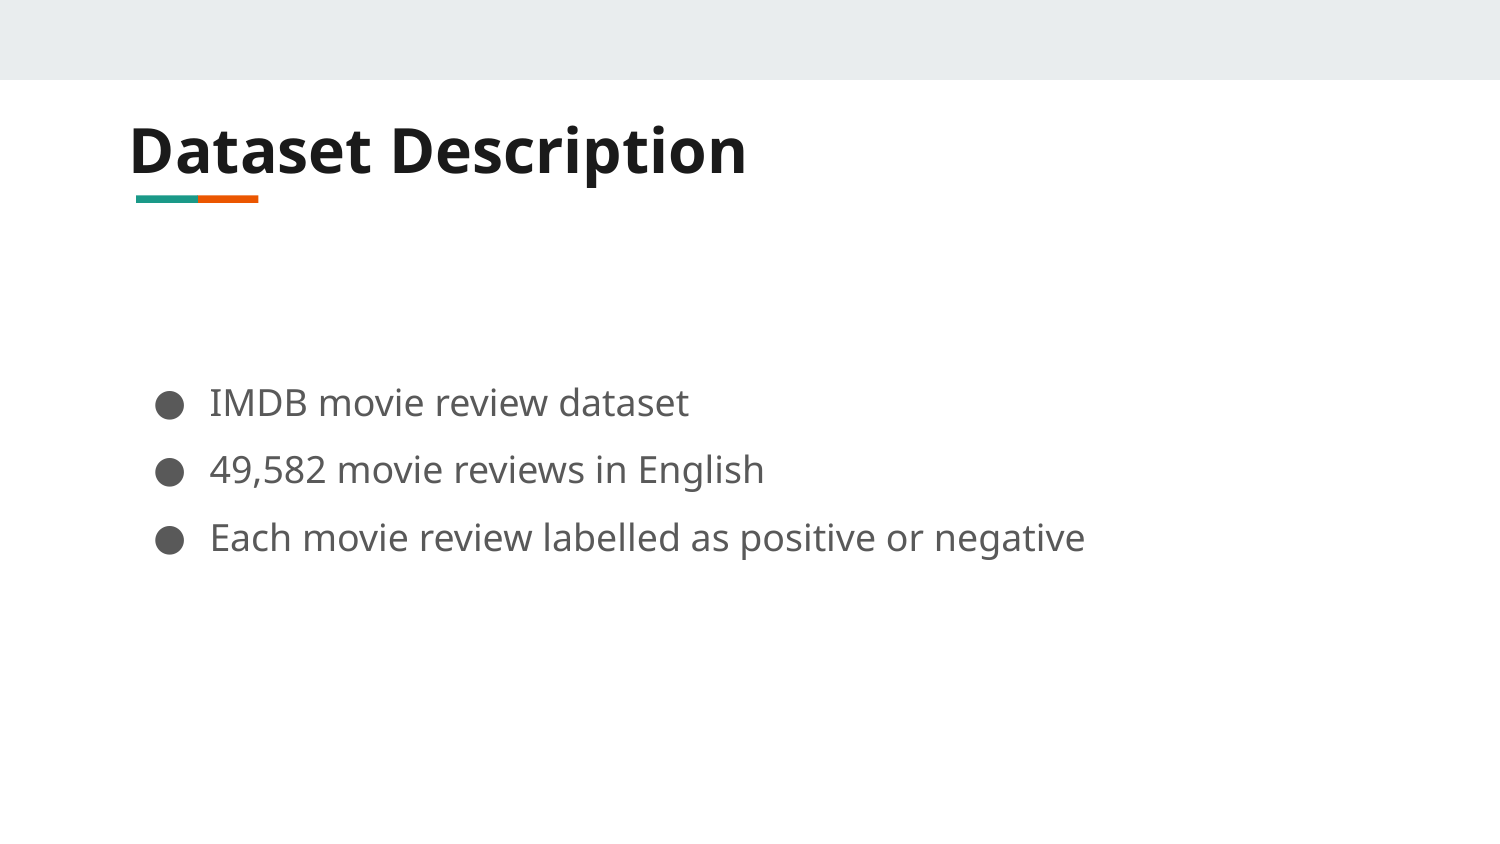

# Dataset Description
IMDB movie review dataset
49,582 movie reviews in English
Each movie review labelled as positive or negative